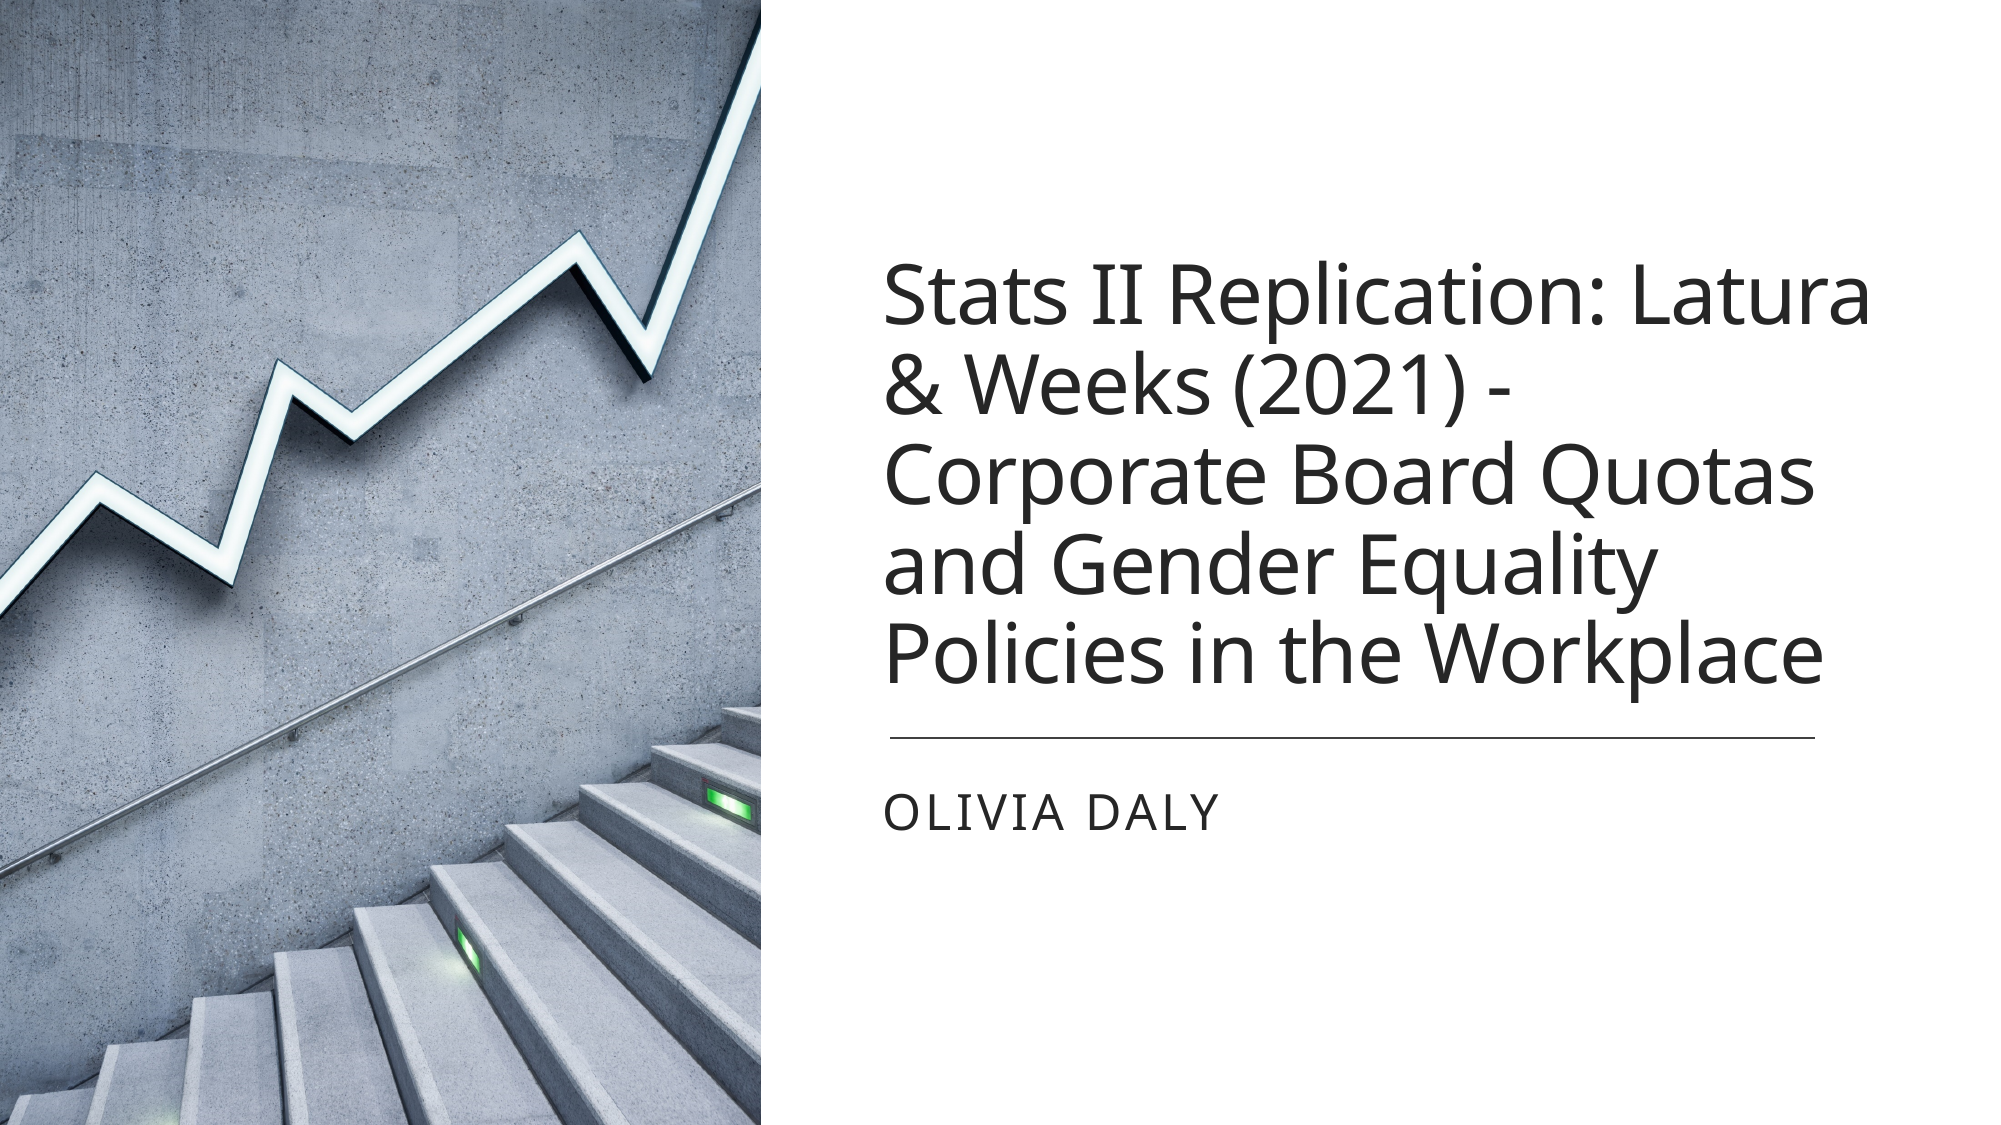

# Stats II Replication: Latura & Weeks (2021) - Corporate Board Quotas and Gender Equality Policies in the Workplace
Olivia Daly